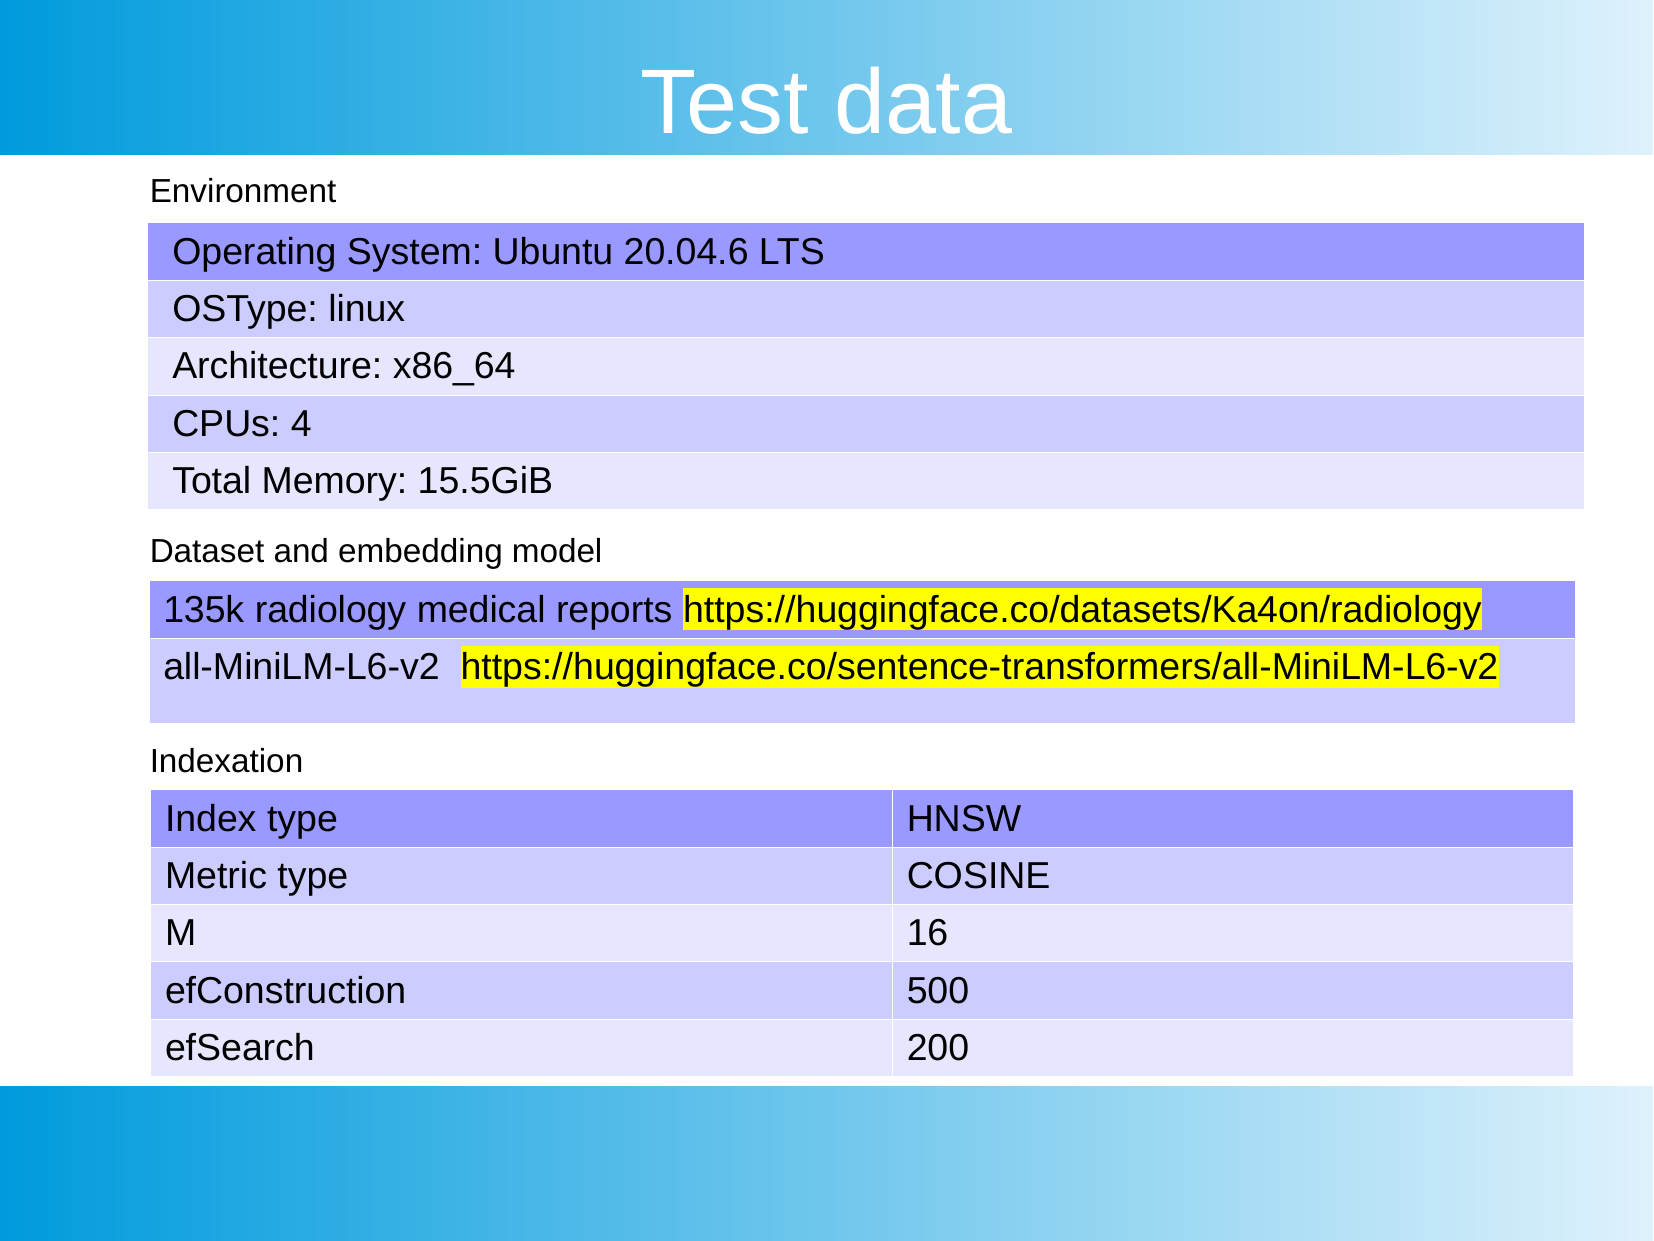

# Test data
Environment
| Operating System: Ubuntu 20.04.6 LTS |
| --- |
| OSType: linux |
| Architecture: x86\_64 |
| CPUs: 4 |
| Total Memory: 15.5GiB |
Dataset and embedding model
| 135k radiology medical reports https://huggingface.co/datasets/Ka4on/radiology |
| --- |
| all-MiniLM-L6-v2 https://huggingface.co/sentence-transformers/all-MiniLM-L6-v2 |
Indexation
| Index type | HNSW |
| --- | --- |
| Metric type | COSINE |
| M | 16 |
| efConstruction | 500 |
| efSearch | 200 |